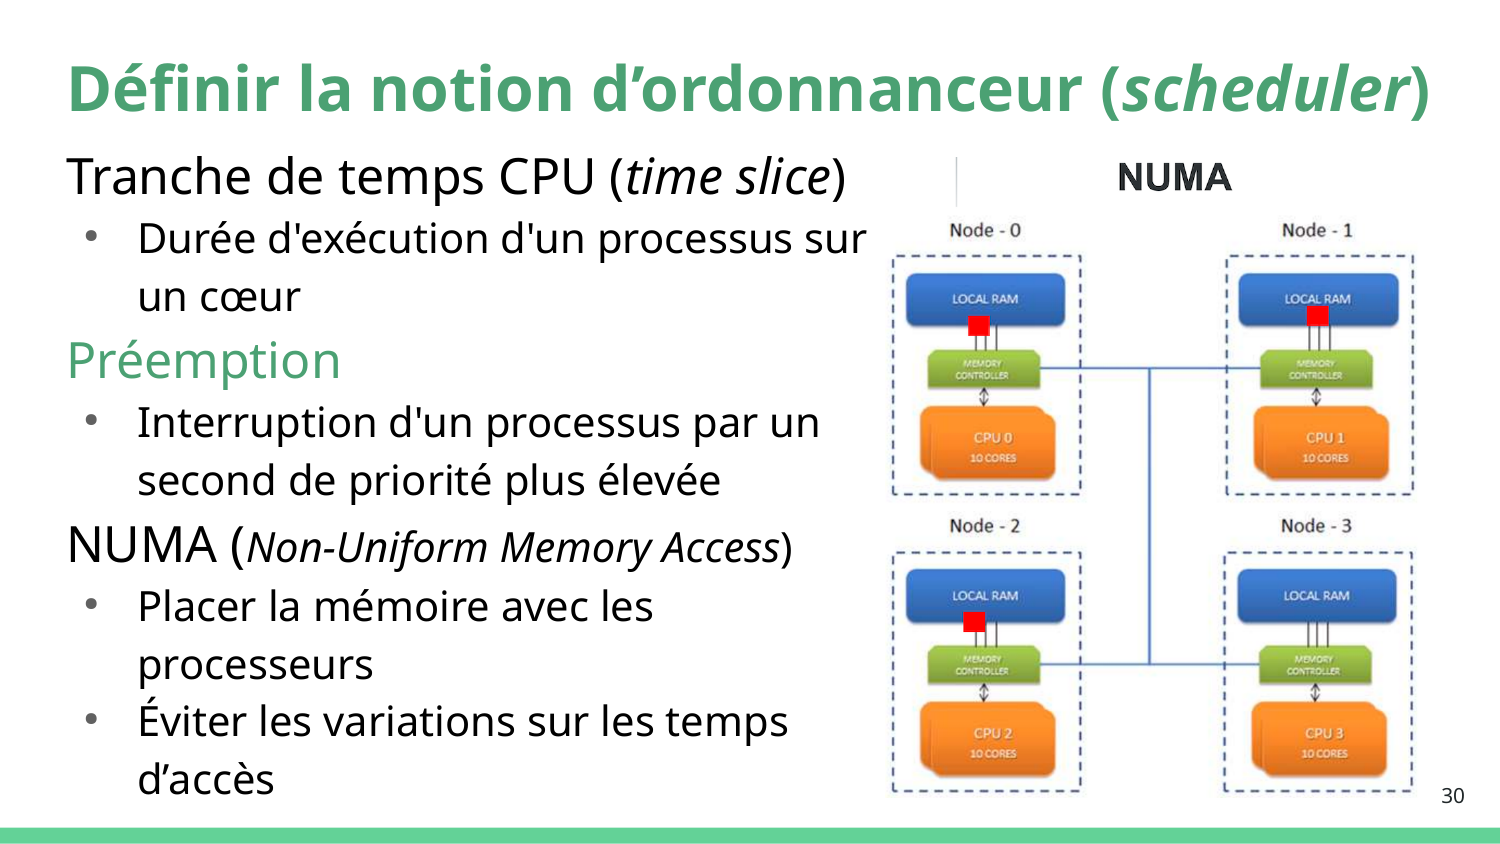

# Définir la notion d’ordonnanceur (scheduler)
Tranche de temps CPU (time slice)
Durée d'exécution d'un processus sur un cœur
Préemption
Interruption d'un processus par un second de priorité plus élevée
NUMA (Non-Uniform Memory Access)
Placer la mémoire avec les processeurs
Éviter les variations sur les temps d’accès